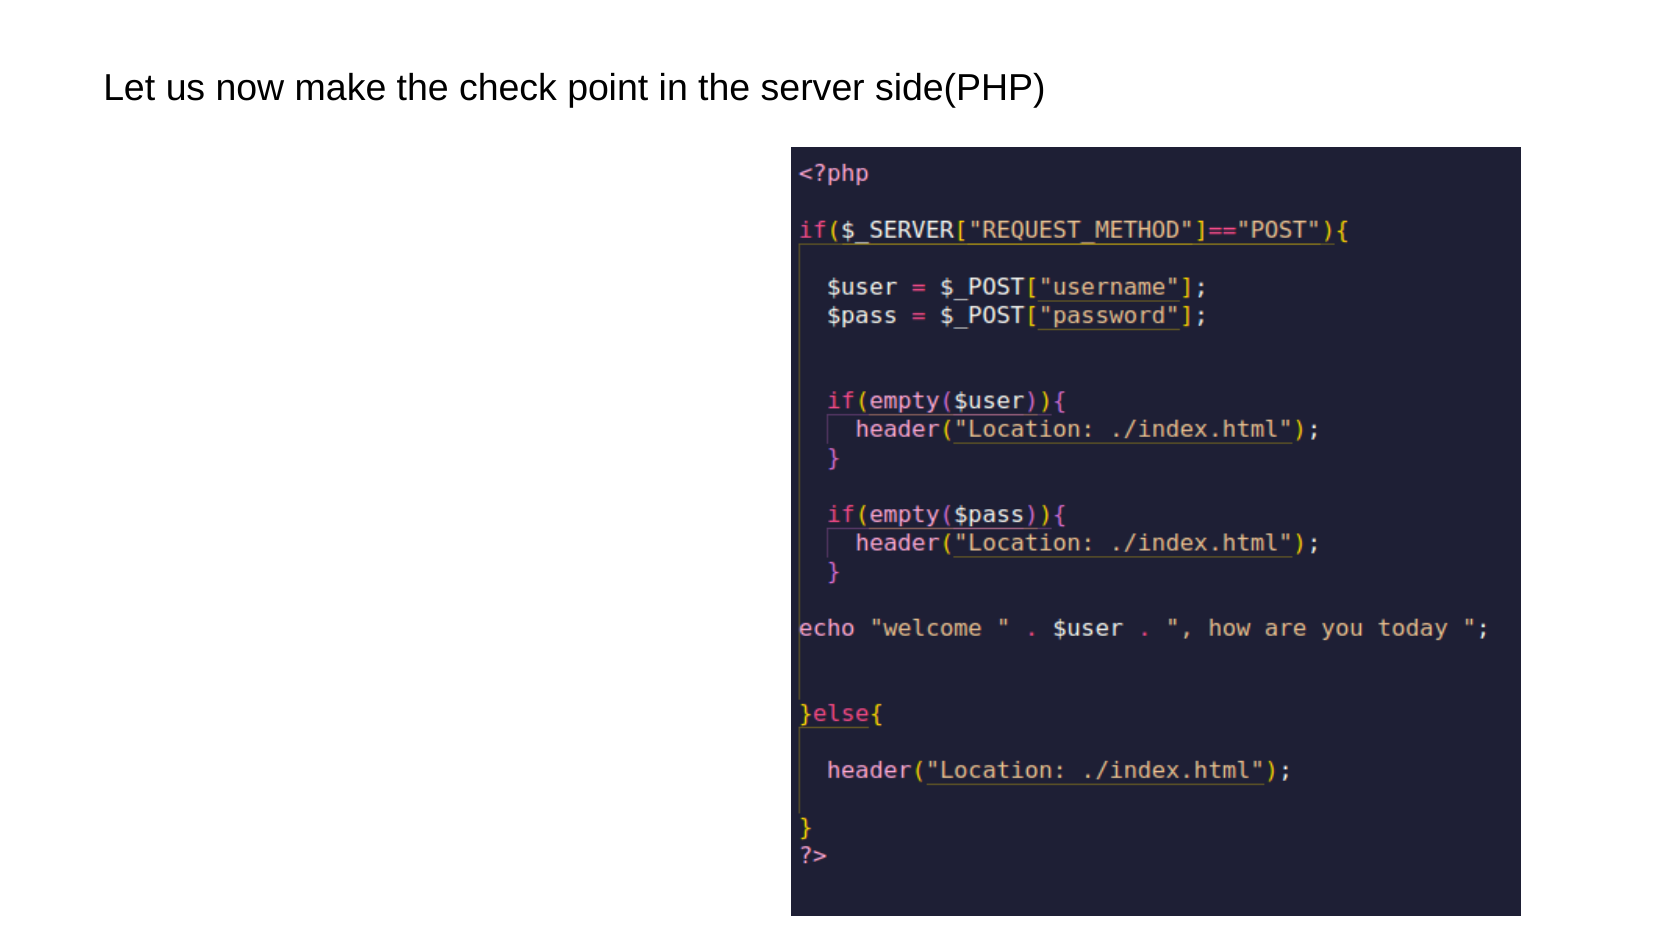

Let us now make the check point in the server side(PHP)